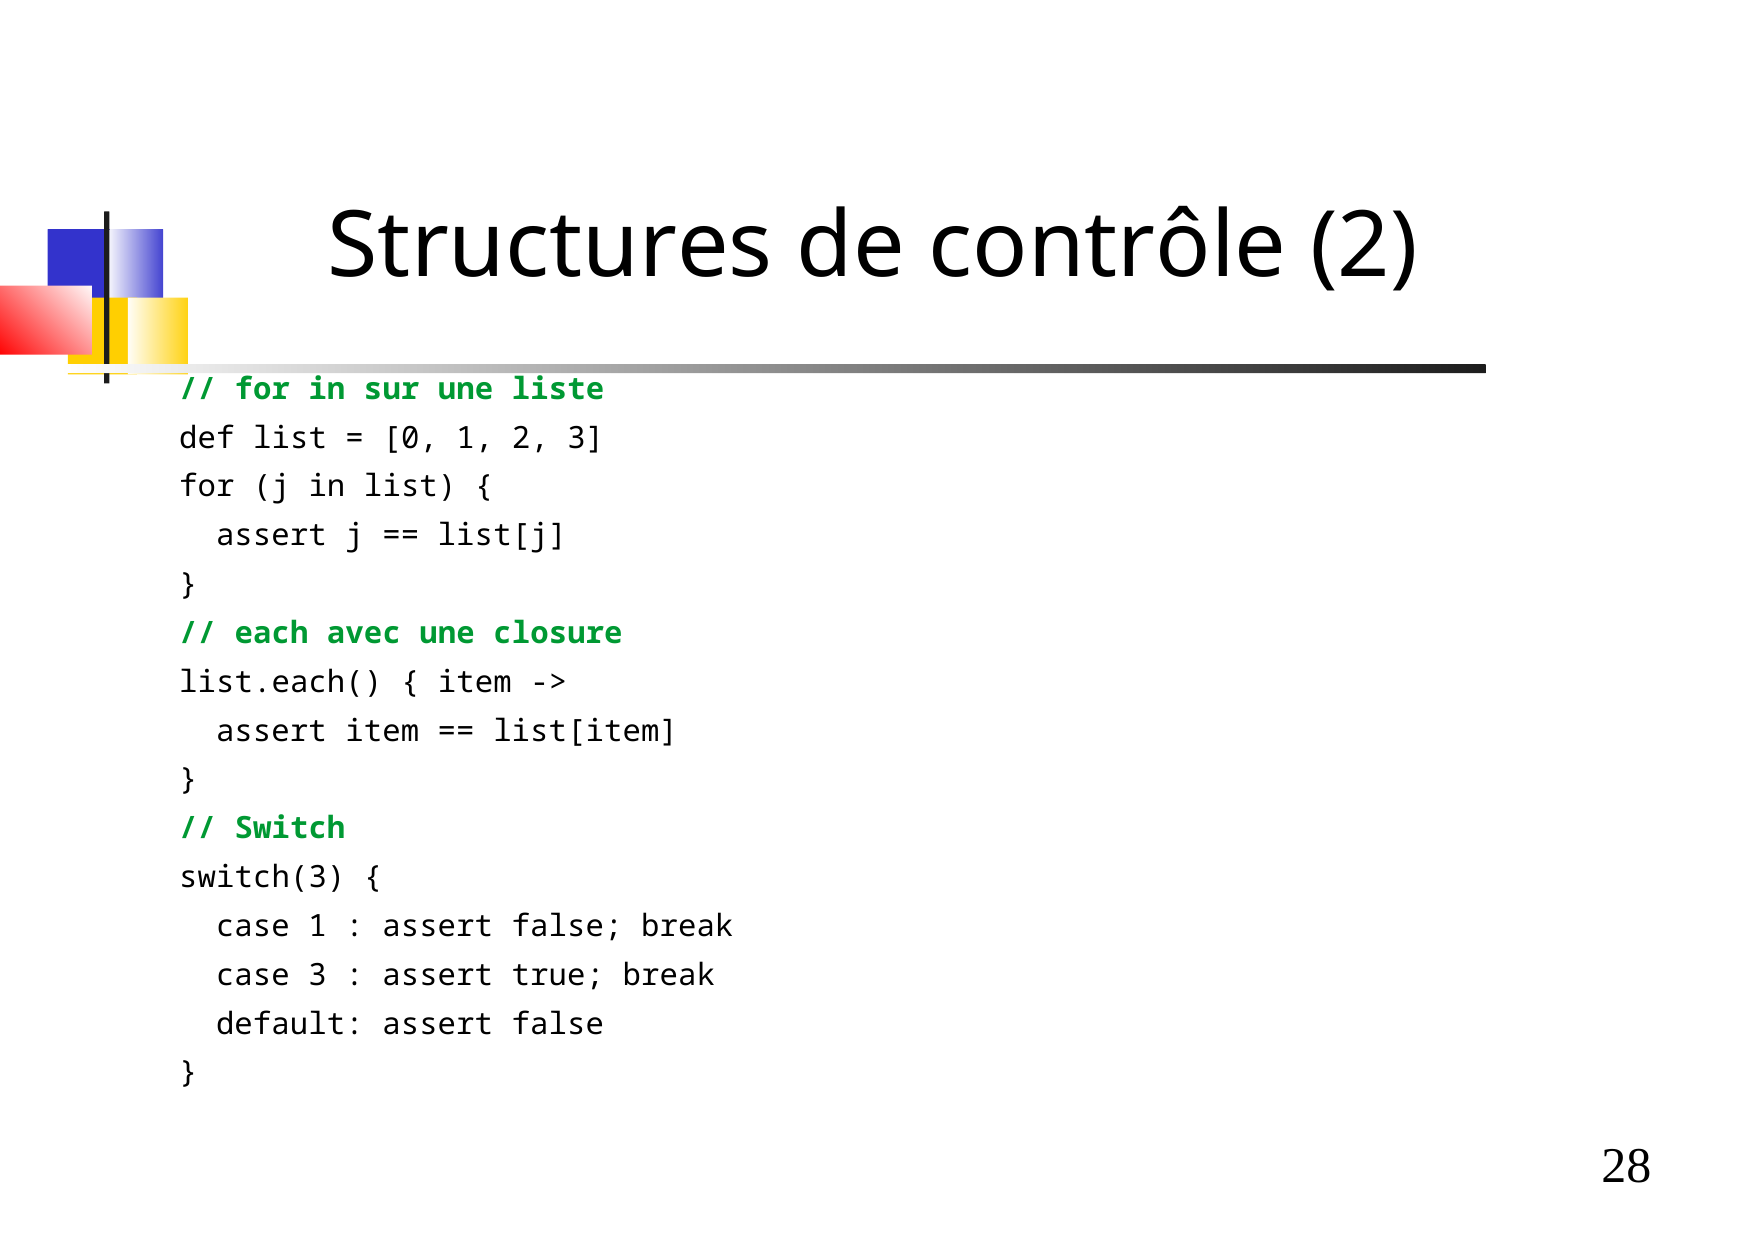

# Structures de contrôle (2)
// for in sur une liste
def list = [0, 1, 2, 3]
for (j in list) {
 assert j == list[j]
}
// each avec une closure
list.each() { item ->
 assert item == list[item]
}
// Switch
switch(3) {
 case 1 : assert false; break
 case 3 : assert true; break
 default: assert false
}